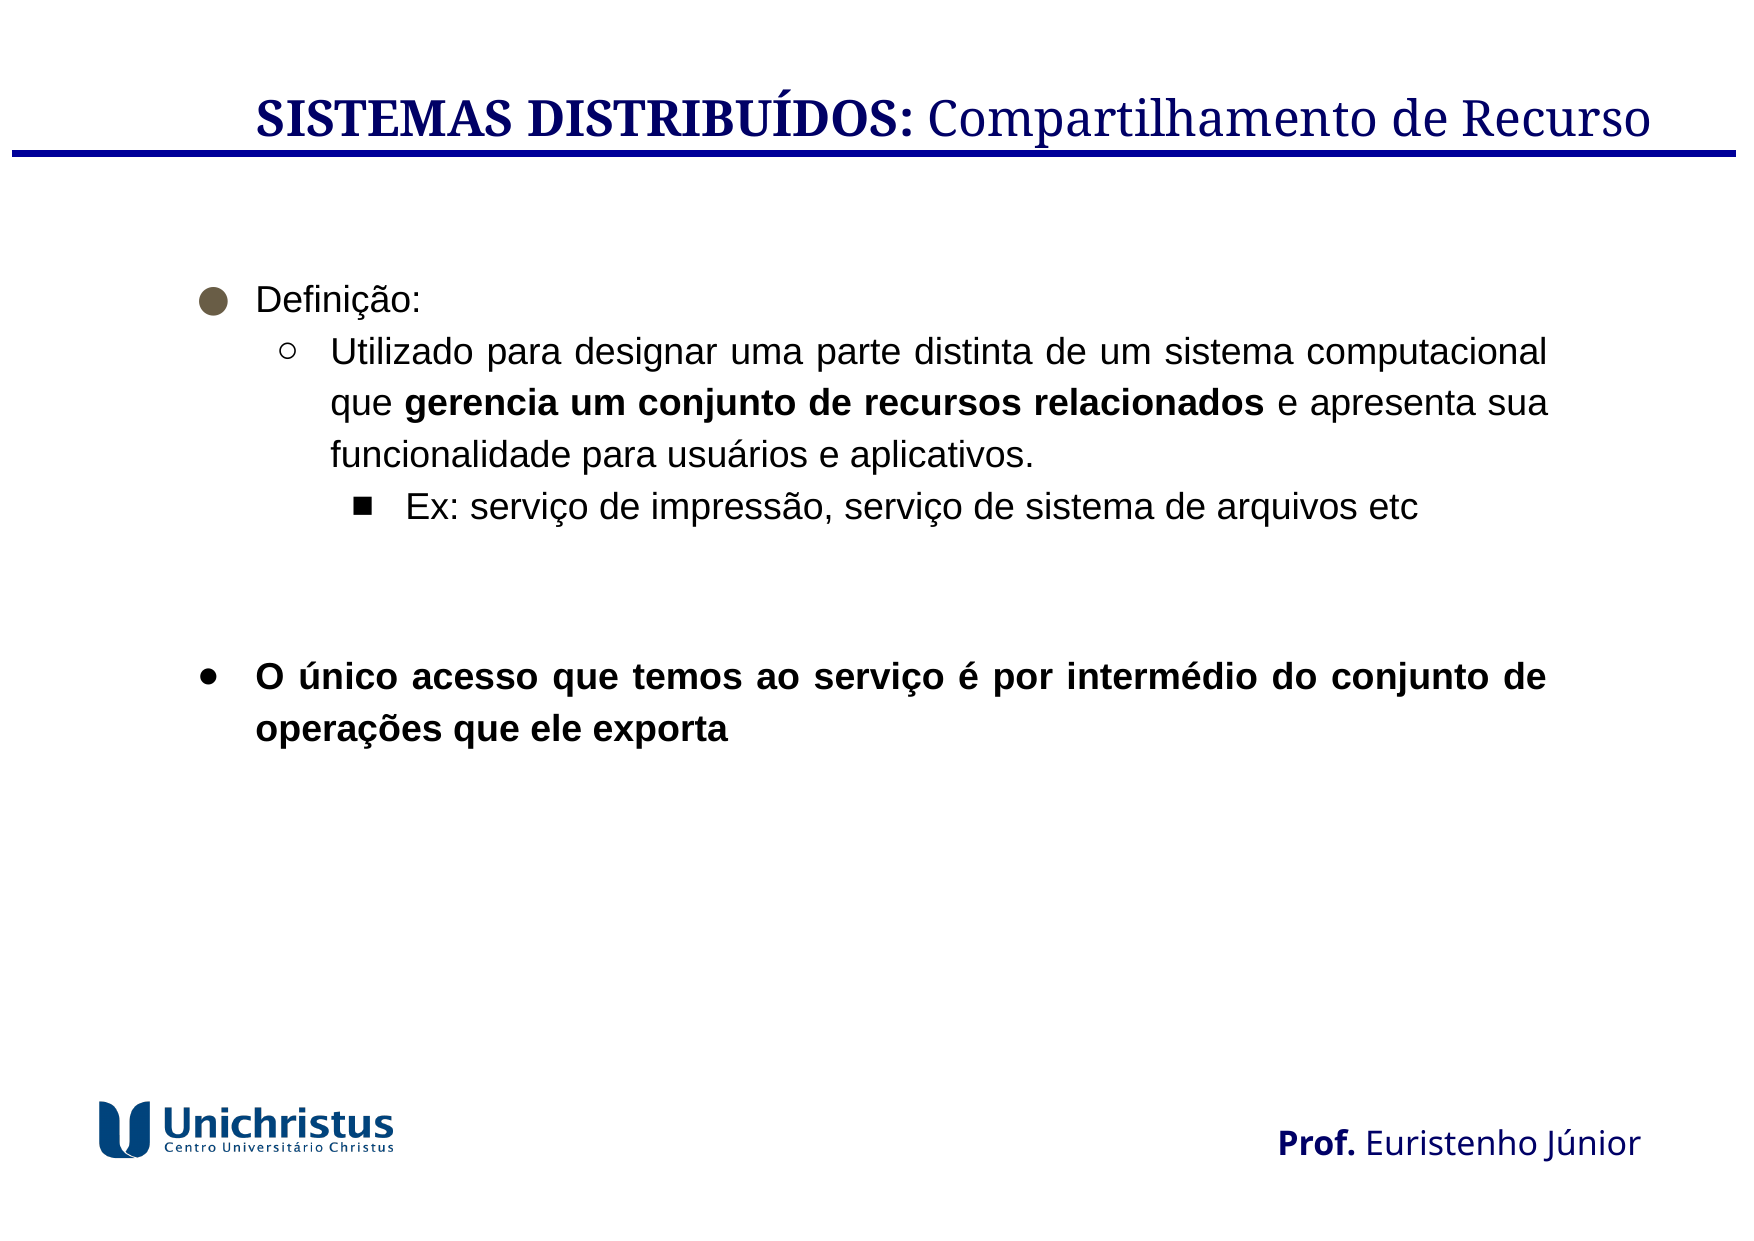

SISTEMAS DISTRIBUÍDOS: Compartilhamento de Recurso
Definição:
Utilizado para designar uma parte distinta de um sistema computacional que gerencia um conjunto de recursos relacionados e apresenta sua funcionalidade para usuários e aplicativos.
Ex: serviço de impressão, serviço de sistema de arquivos etc
O único acesso que temos ao serviço é por intermédio do conjunto de operações que ele exporta
Prof. Euristenho Júnior